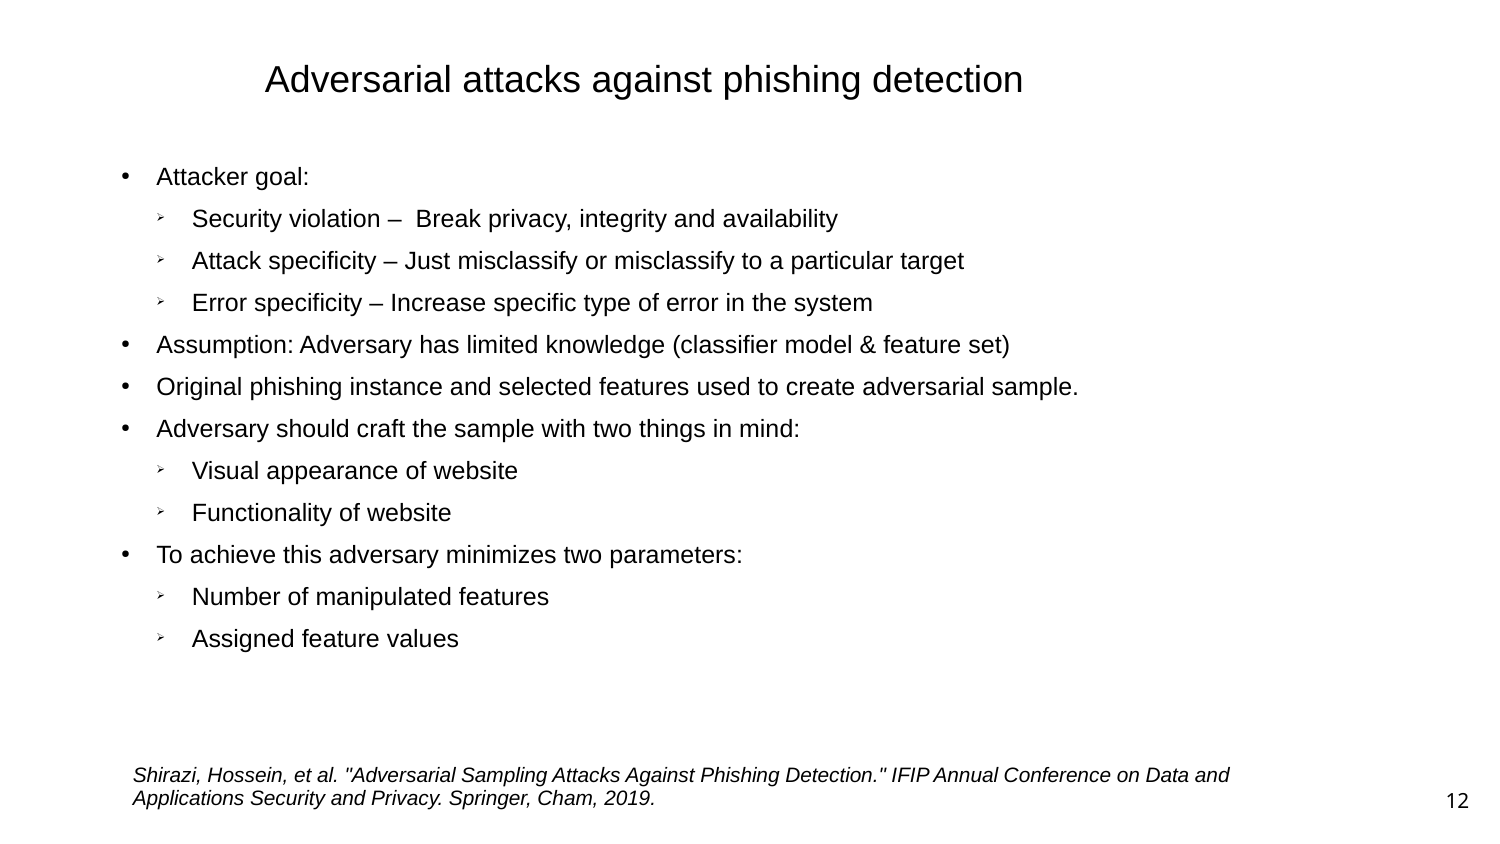

Adversarial attacks against phishing detection
Attacker goal:
Security violation – Break privacy, integrity and availability
Attack specificity – Just misclassify or misclassify to a particular target
Error specificity – Increase specific type of error in the system
Assumption: Adversary has limited knowledge (classifier model & feature set)
Original phishing instance and selected features used to create adversarial sample.
Adversary should craft the sample with two things in mind:
Visual appearance of website
Functionality of website
To achieve this adversary minimizes two parameters:
Number of manipulated features
Assigned feature values
Shirazi, Hossein, et al. "Adversarial Sampling Attacks Against Phishing Detection." IFIP Annual Conference on Data and
Applications Security and Privacy. Springer, Cham, 2019.
12